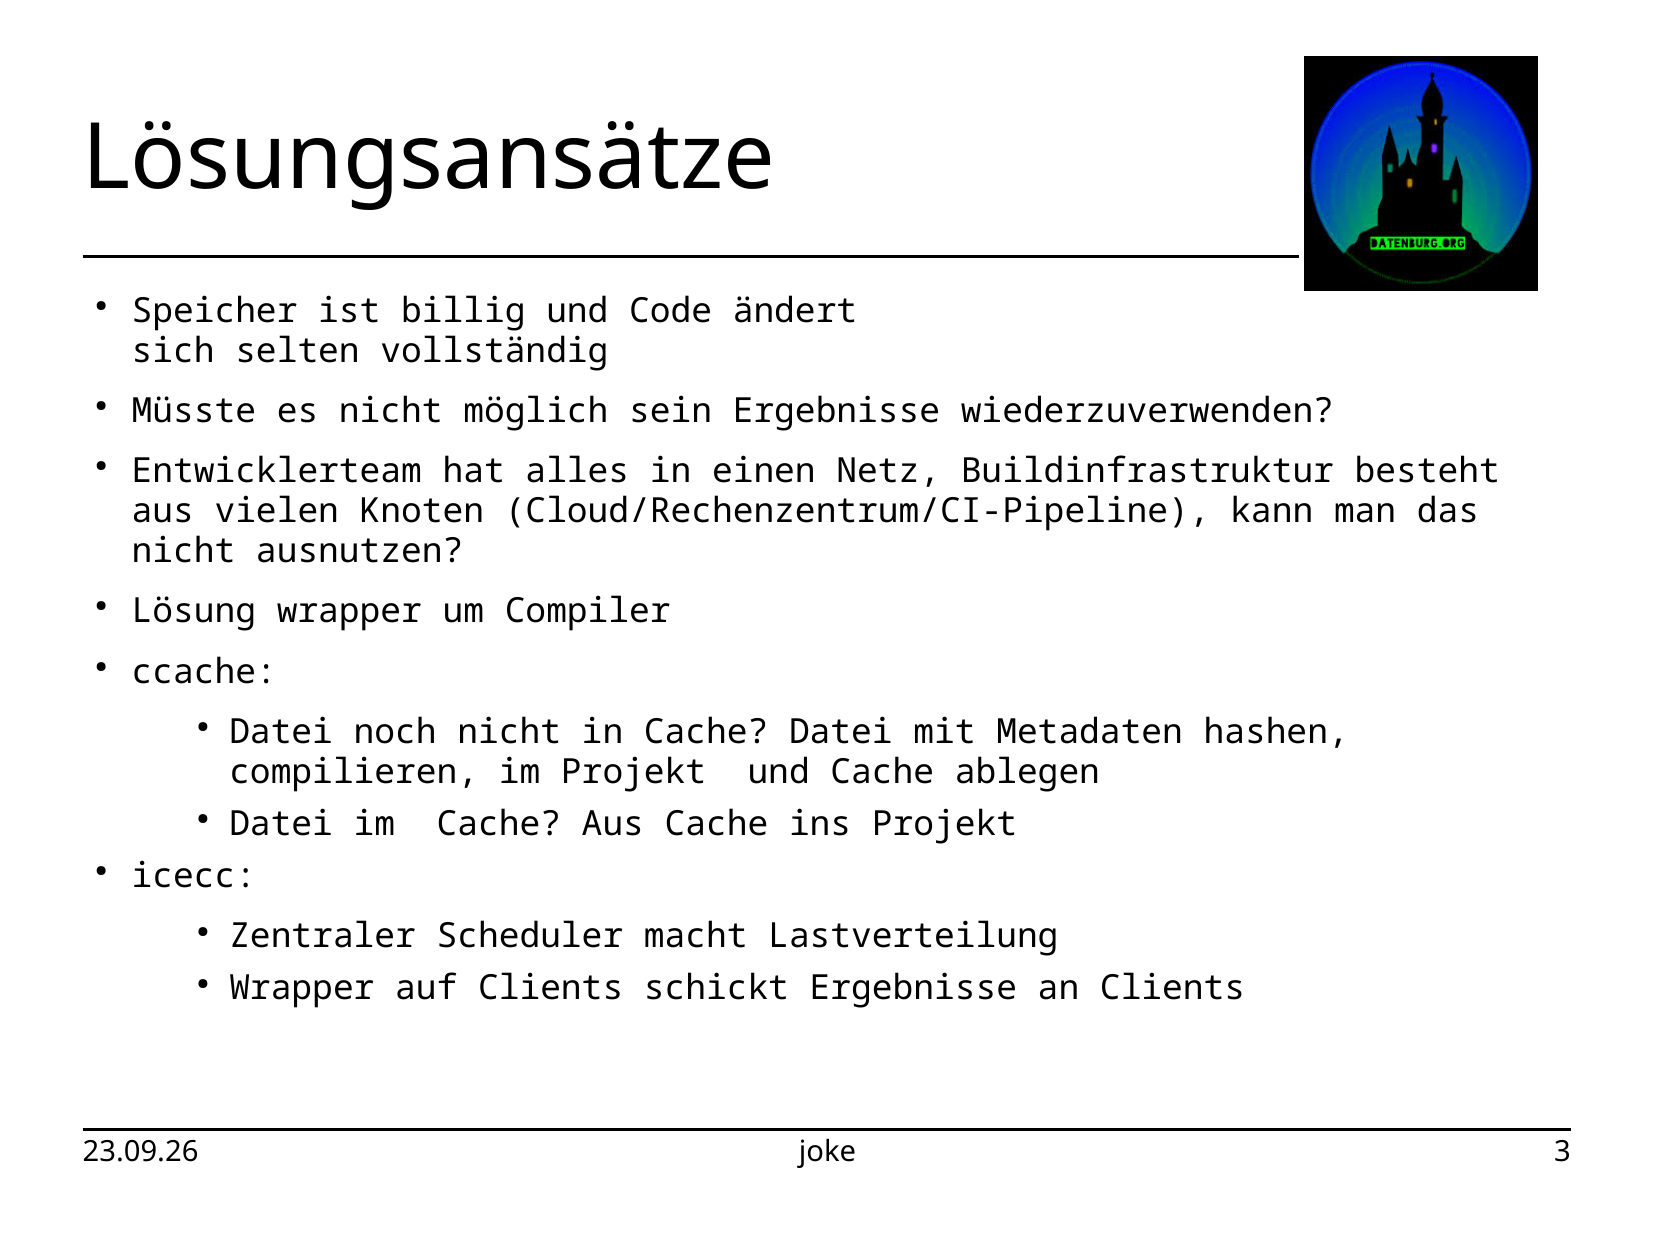

# Lösungsansätze
Speicher ist billig und Code ändert
sich selten vollständig
Müsste es nicht möglich sein Ergebnisse wiederzuverwenden?
Entwicklerteam hat alles in einen Netz, Buildinfrastruktur besteht aus vielen Knoten (Cloud/Rechenzentrum/CI-Pipeline), kann man das nicht ausnutzen?
Lösung wrapper um Compiler
ccache:
Datei noch nicht in Cache? Datei mit Metadaten hashen, compilieren, im Projekt und Cache ablegen
Datei im Cache? Aus Cache ins Projekt
icecc:
Zentraler Scheduler macht Lastverteilung
Wrapper auf Clients schickt Ergebnisse an Clients
Chrissi^
3